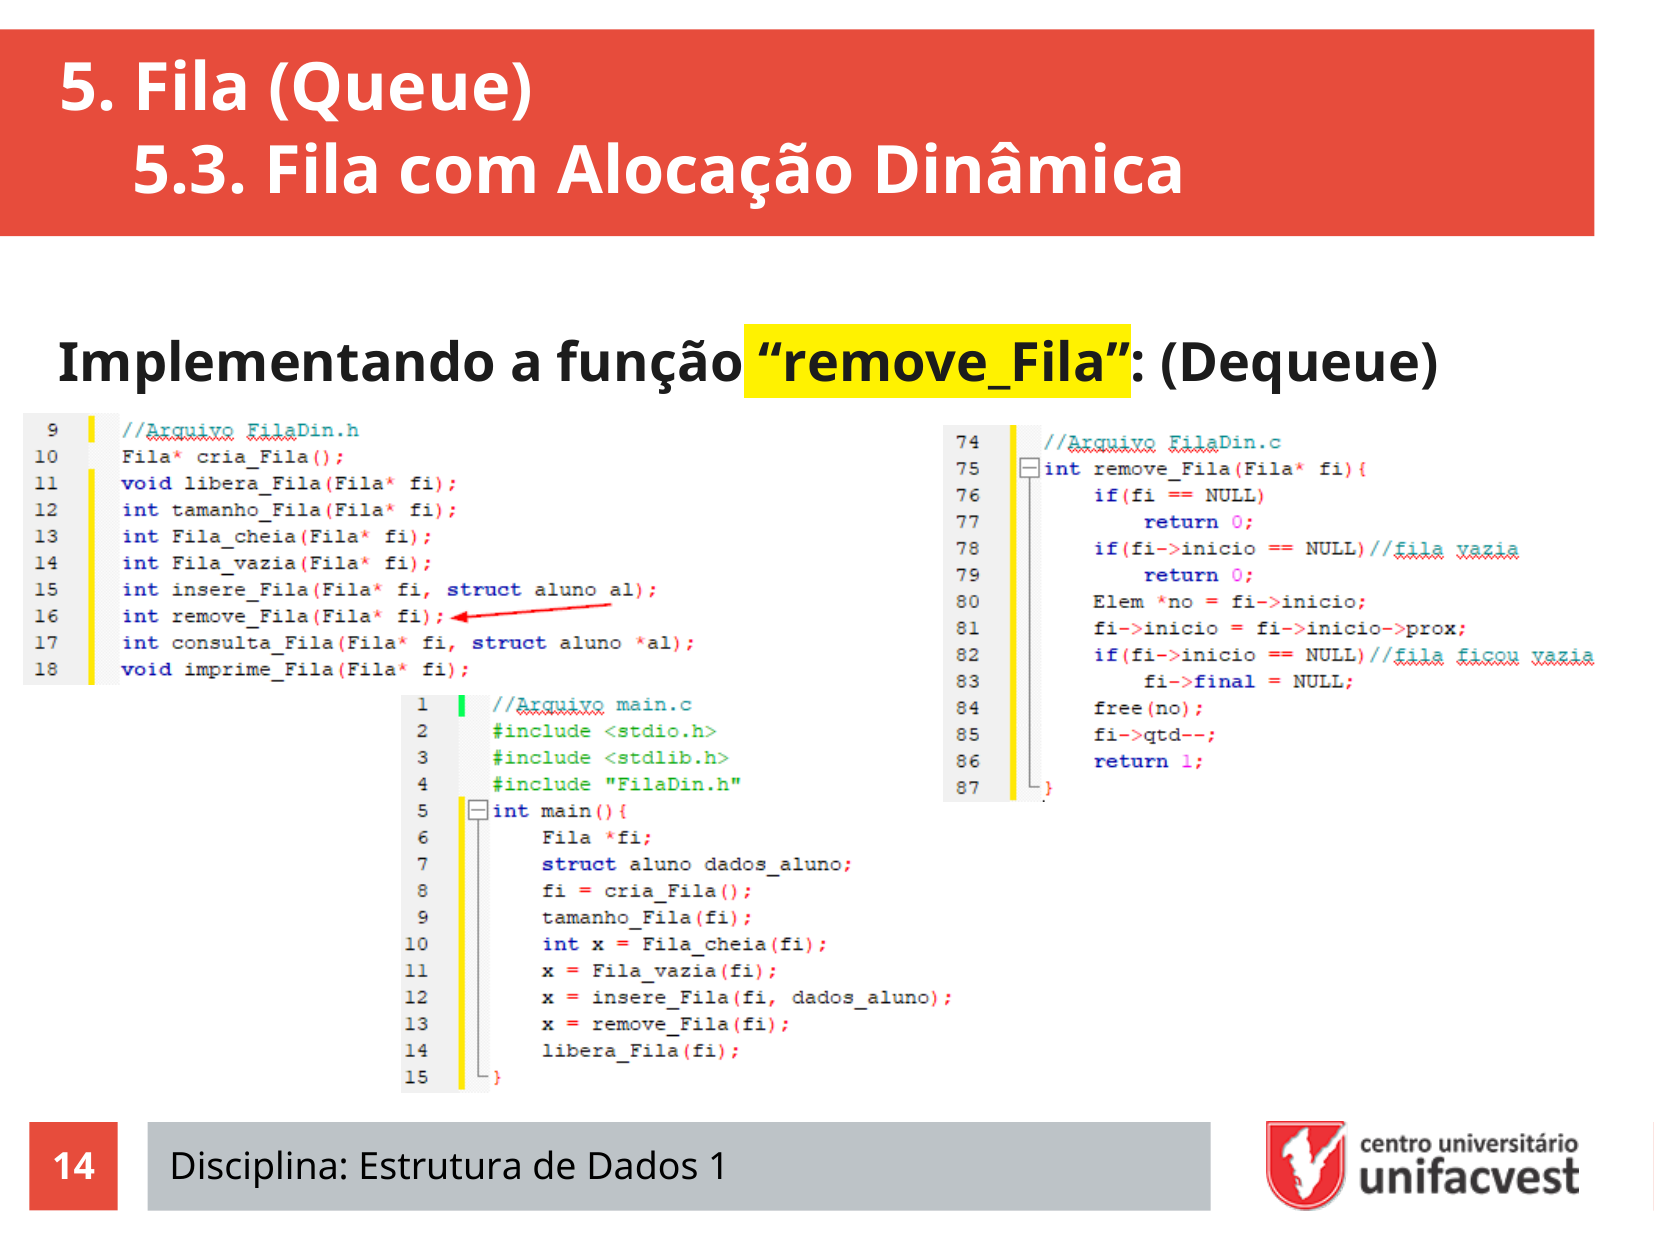

# 5. Fila (Queue) 5.3. Fila com Alocação Dinâmica
Implementando a função “remove_Fila”: (Dequeue)
14
Disciplina: Estrutura de Dados 1